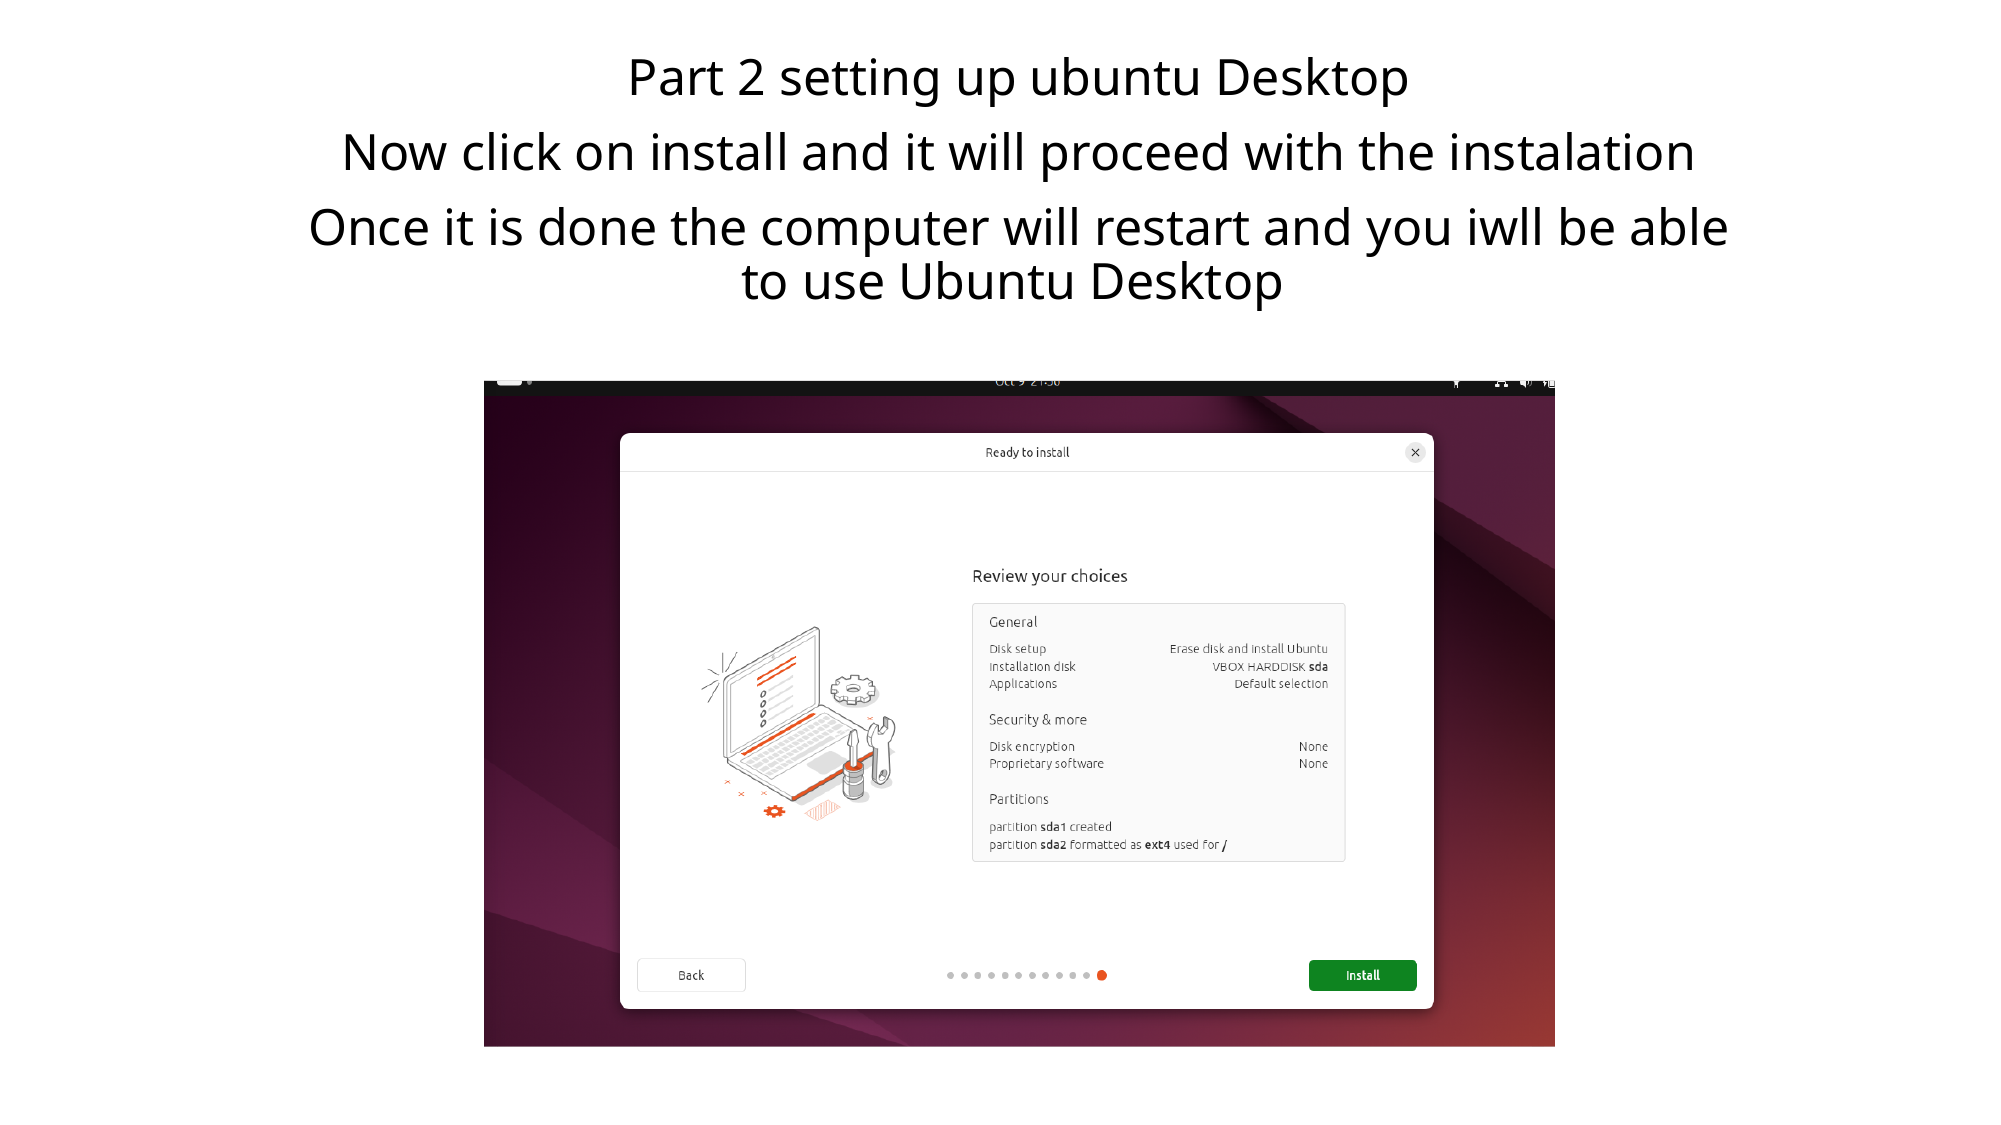

# Part 2 setting up ubuntu Desktop
Now click on install and it will proceed with the instalation
Once it is done the computer will restart and you iwll be able to use Ubuntu Desktop